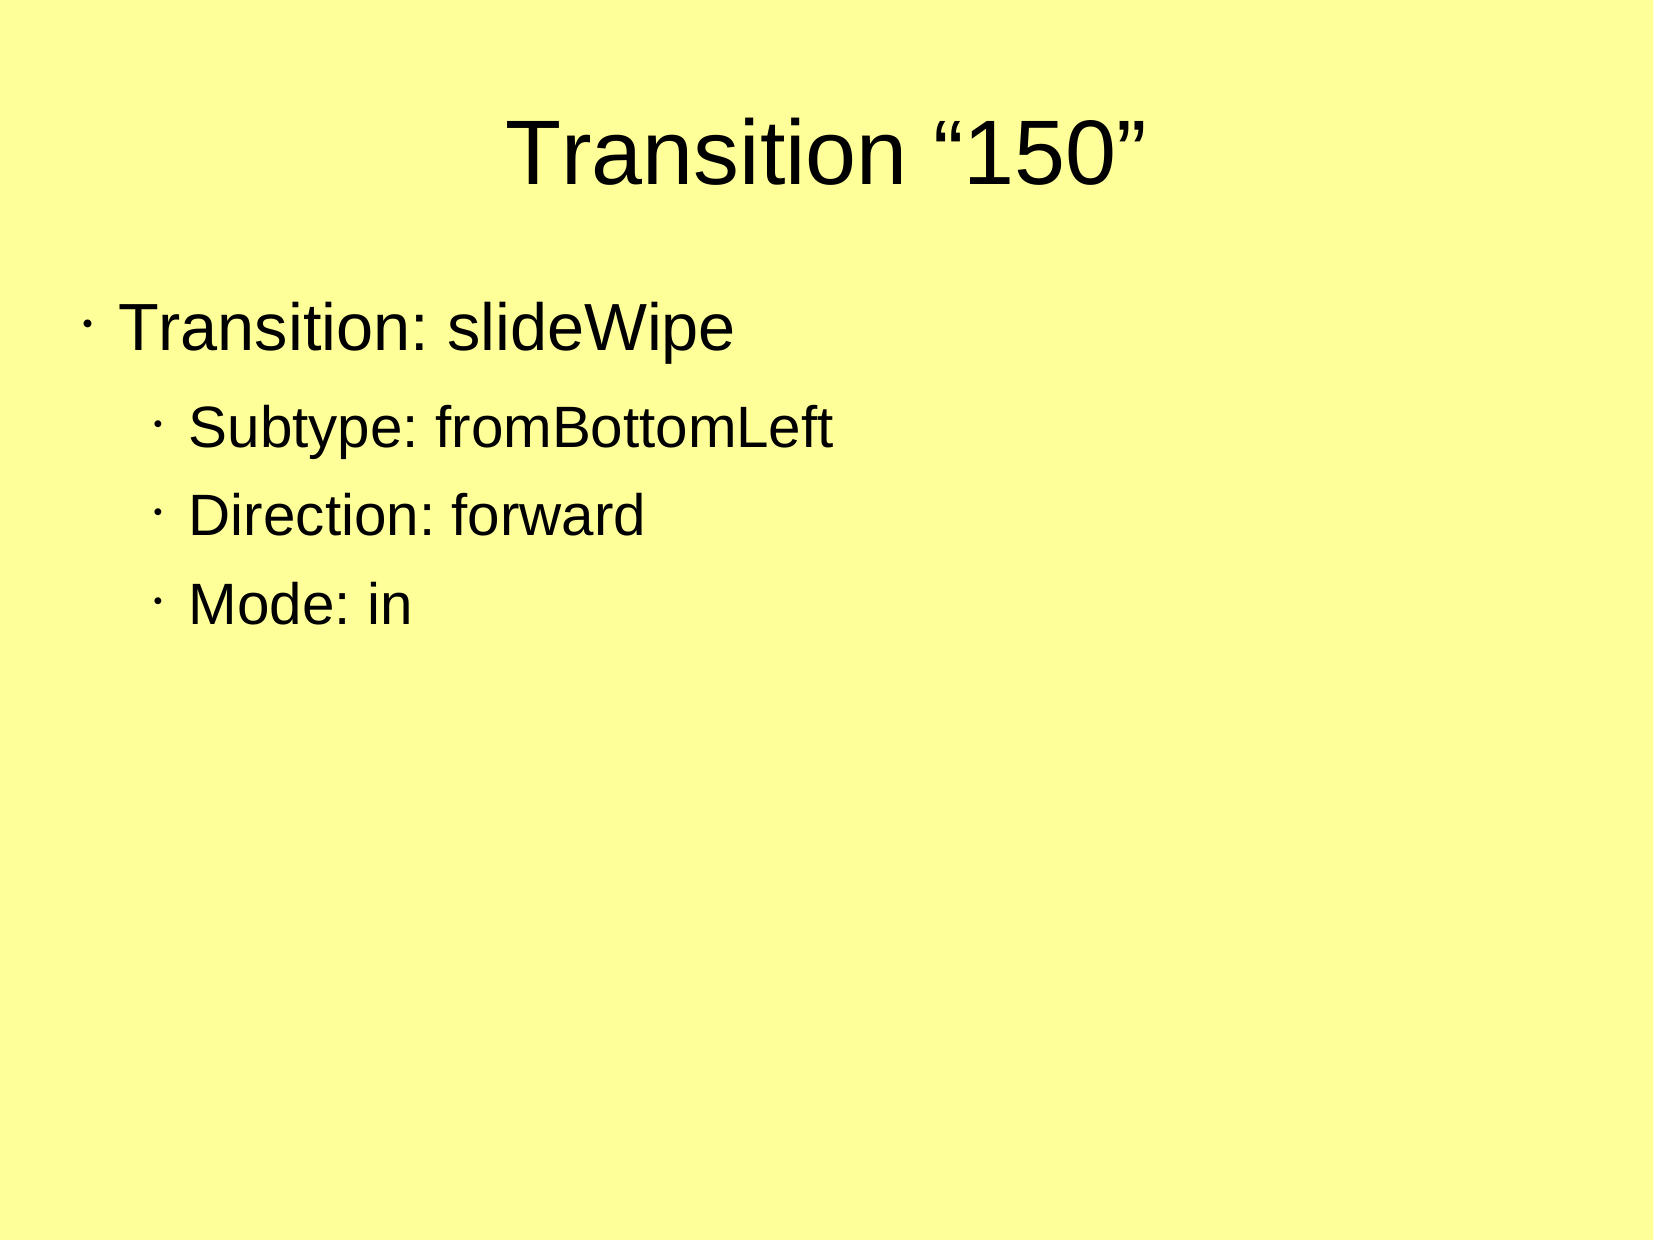

# Transition “150”
Transition: slideWipe
Subtype: fromBottomLeft
Direction: forward
Mode: in